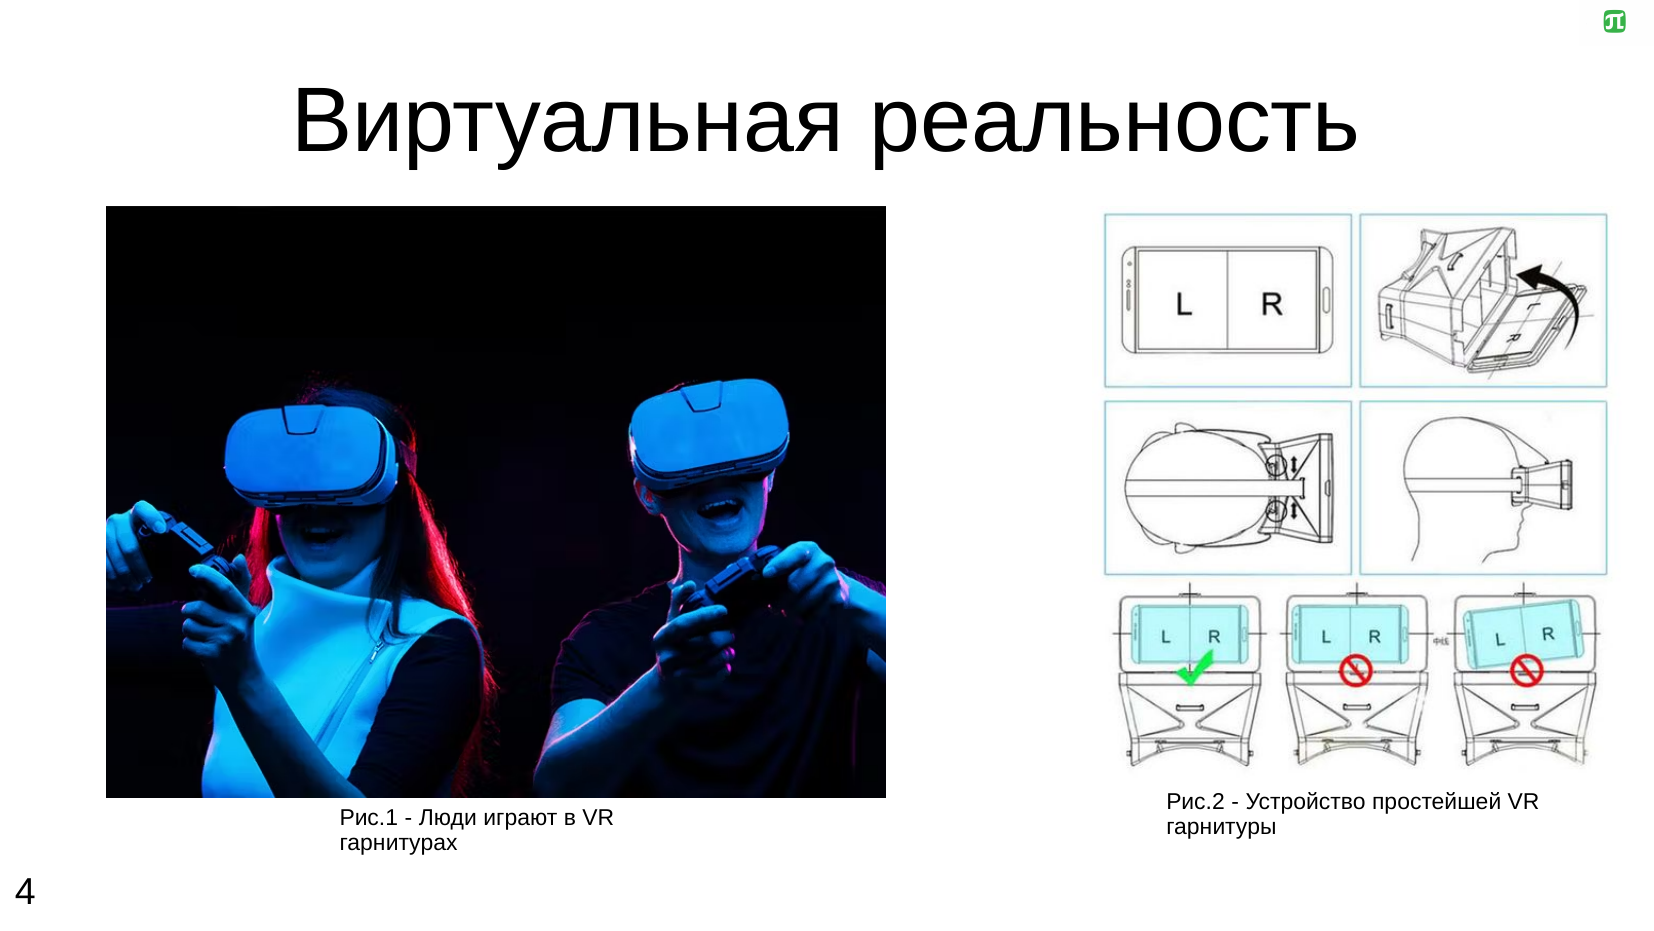

# Виртуальная реальность
Рис.2 - Устройство простейшей VR гарнитуры
Рис.1 - Люди играют в VR гарнитурах
2